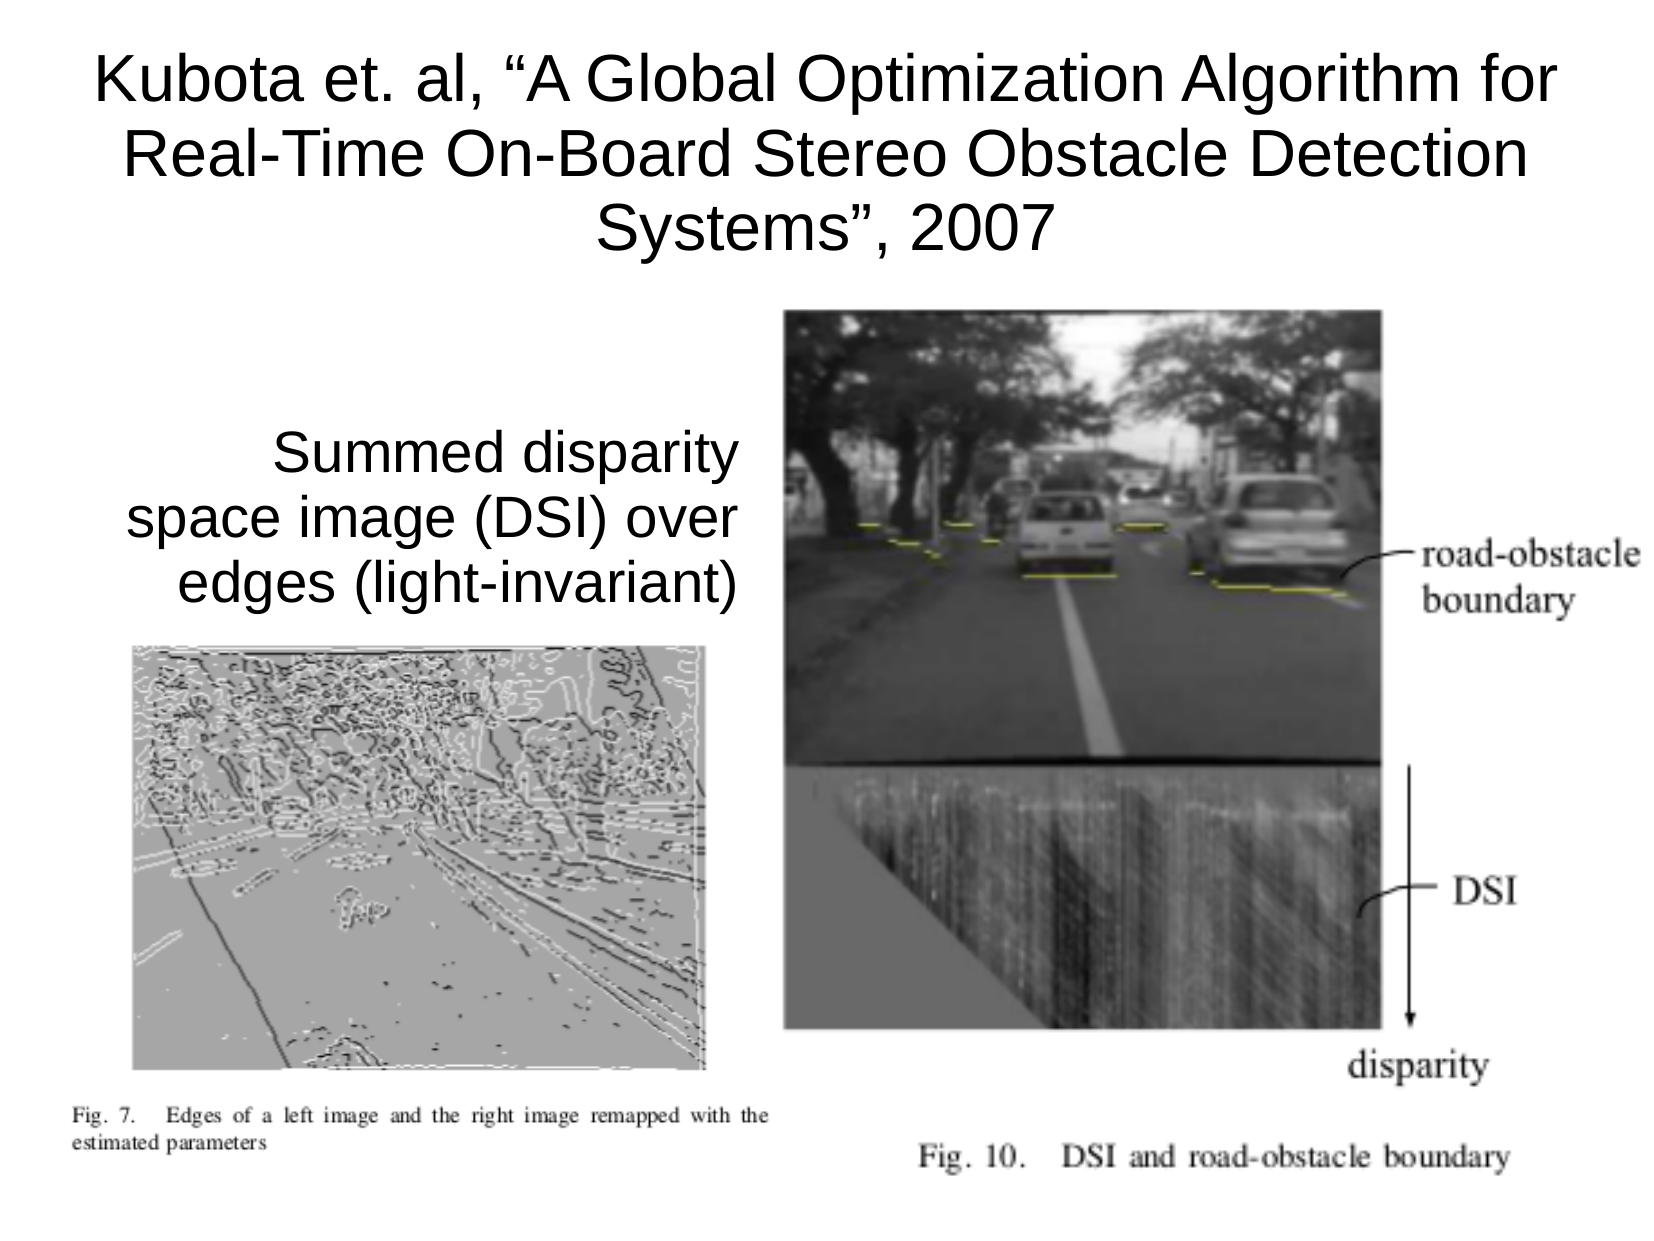

# Kubota et. al, “A Global Optimization Algorithm for Real-Time On-Board Stereo Obstacle Detection Systems”, 2007
Summed disparity space image (DSI) over edges (light-invariant)